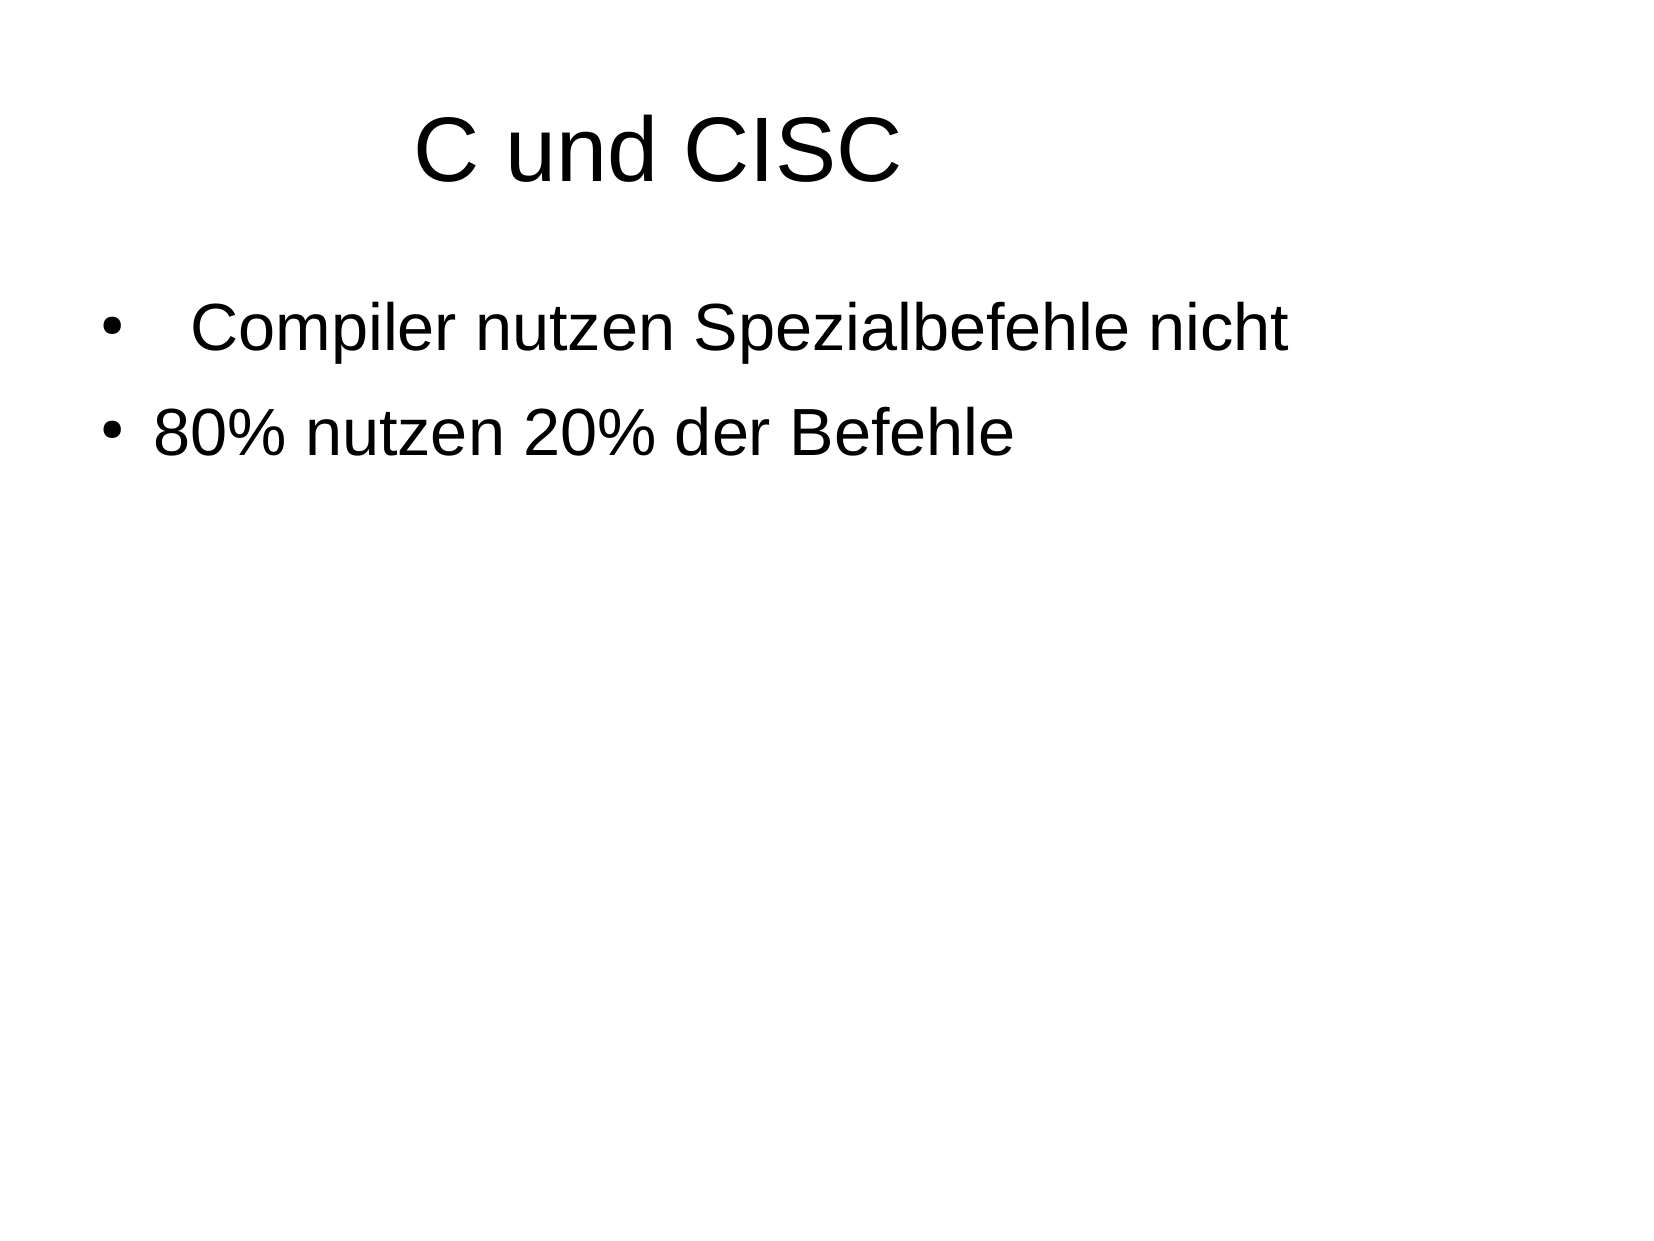

# C und CISC
 Compiler nutzen Spezialbefehle nicht
80% nutzen 20% der Befehle